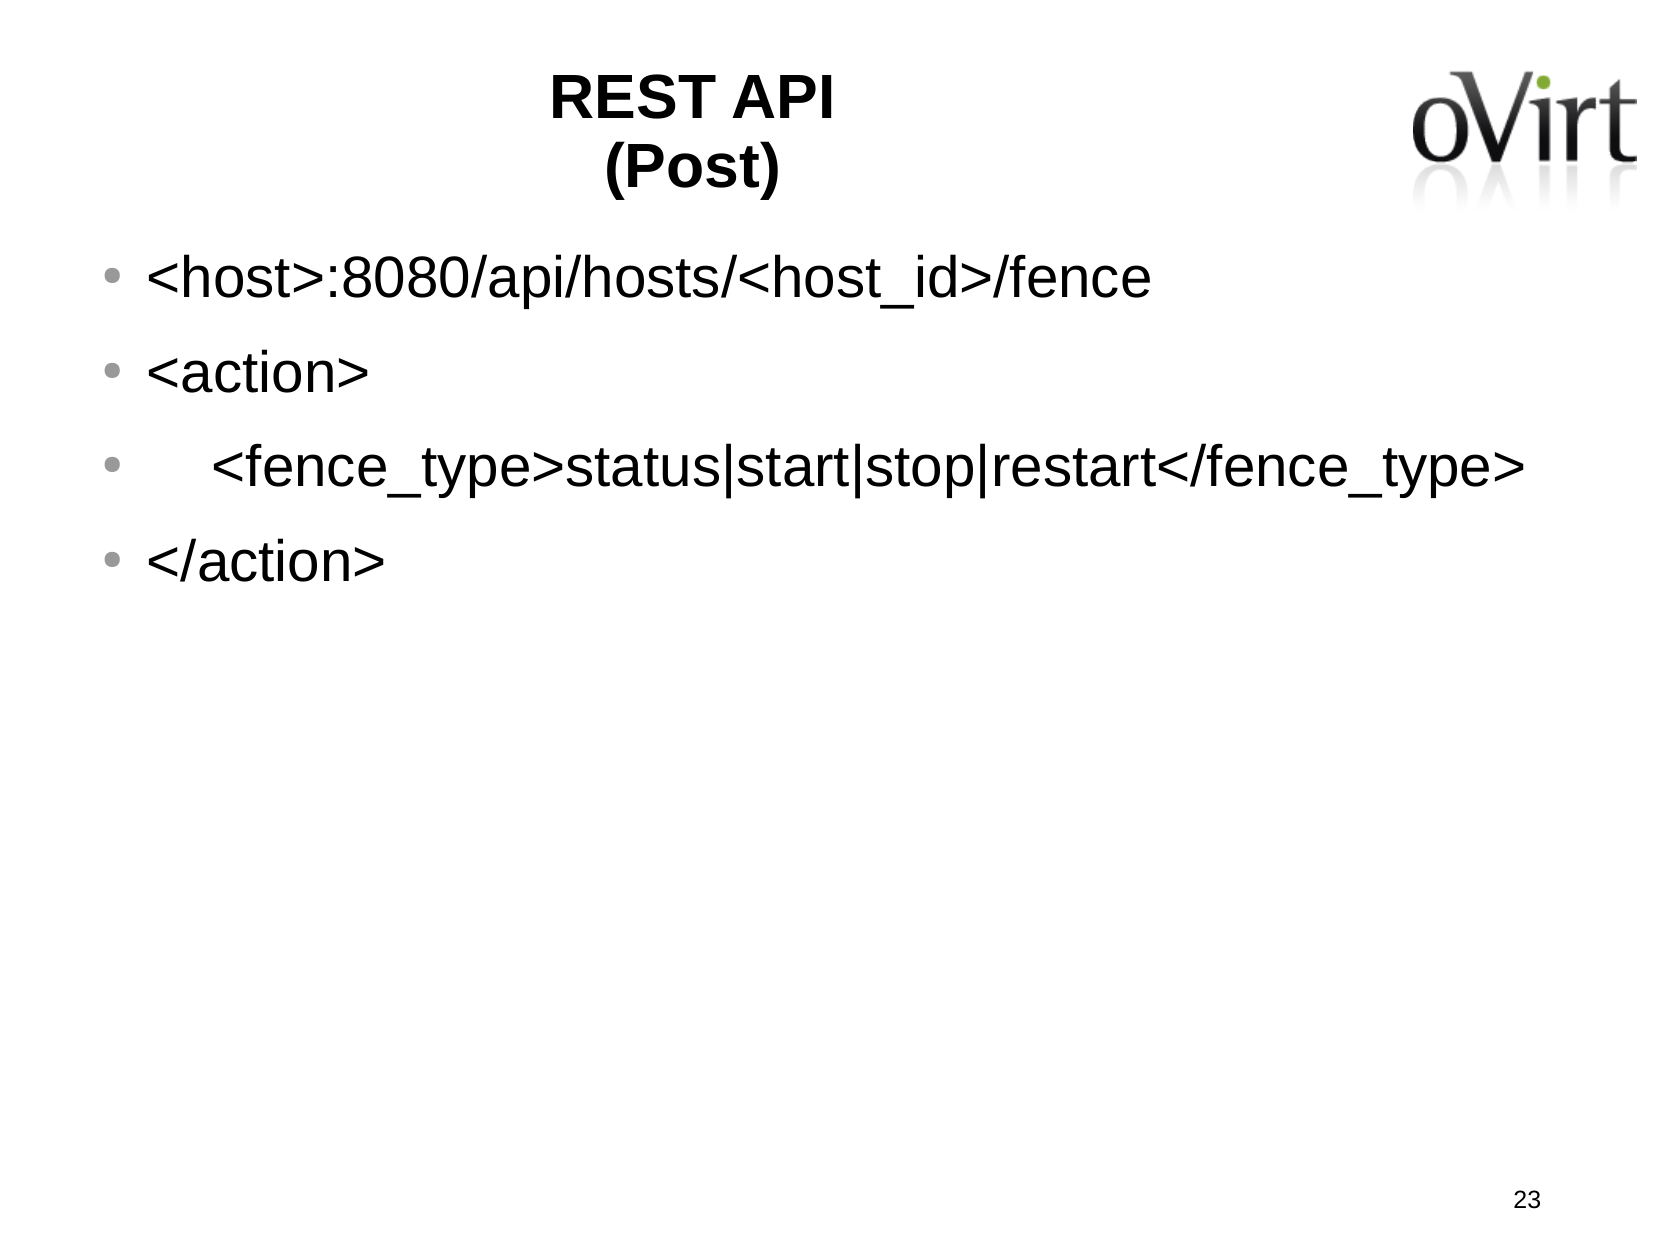

# REST API (Post)
<host>:8080/api/hosts/<host_id>/fence
<action>
 <fence_type>status|start|stop|restart</fence_type>
</action>